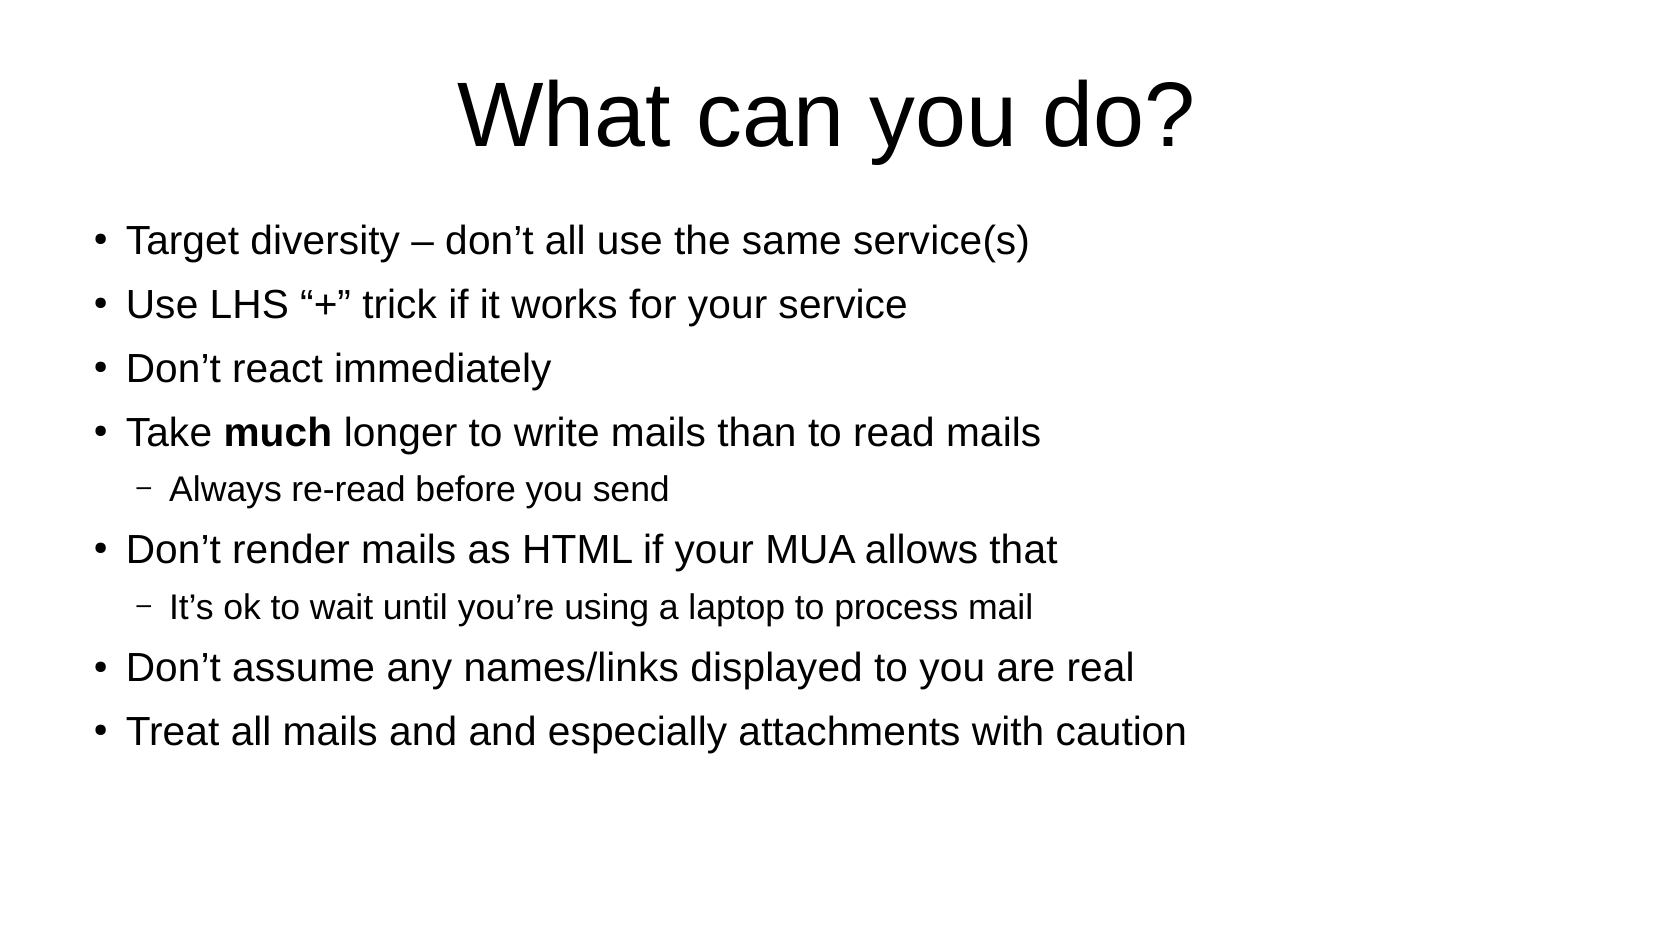

# What can you do?
Target diversity – don’t all use the same service(s)
Use LHS “+” trick if it works for your service
Don’t react immediately
Take much longer to write mails than to read mails
Always re-read before you send
Don’t render mails as HTML if your MUA allows that
It’s ok to wait until you’re using a laptop to process mail
Don’t assume any names/links displayed to you are real
Treat all mails and and especially attachments with caution